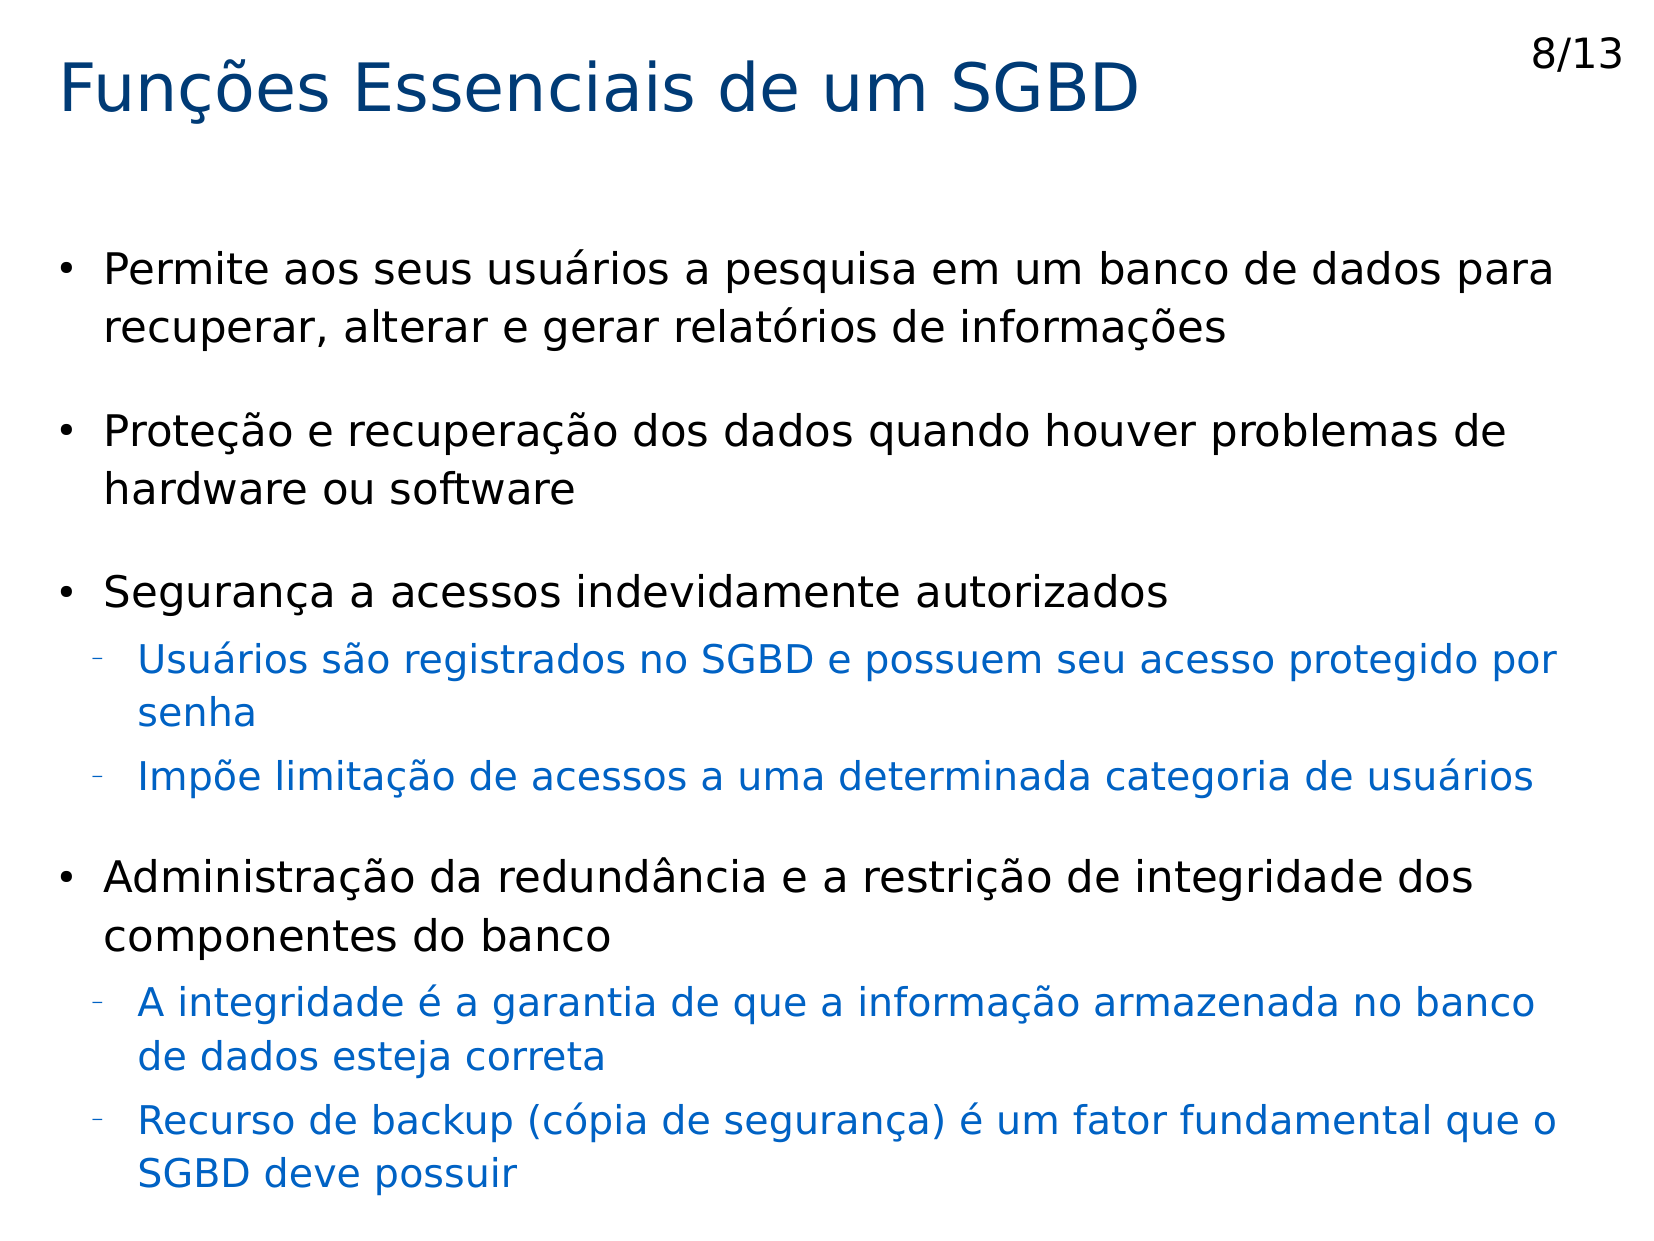

# Funções Essenciais de um SGBD
8
Permite aos seus usuários a pesquisa em um banco de dados para recuperar, alterar e gerar relatórios de informações
Proteção e recuperação dos dados quando houver problemas de hardware ou software
Segurança a acessos indevidamente autorizados
Usuários são registrados no SGBD e possuem seu acesso protegido por senha
Impõe limitação de acessos a uma determinada categoria de usuários
Administração da redundância e a restrição de integridade dos componentes do banco
A integridade é a garantia de que a informação armazenada no banco de dados esteja correta
Recurso de backup (cópia de segurança) é um fator fundamental que o SGBD deve possuir